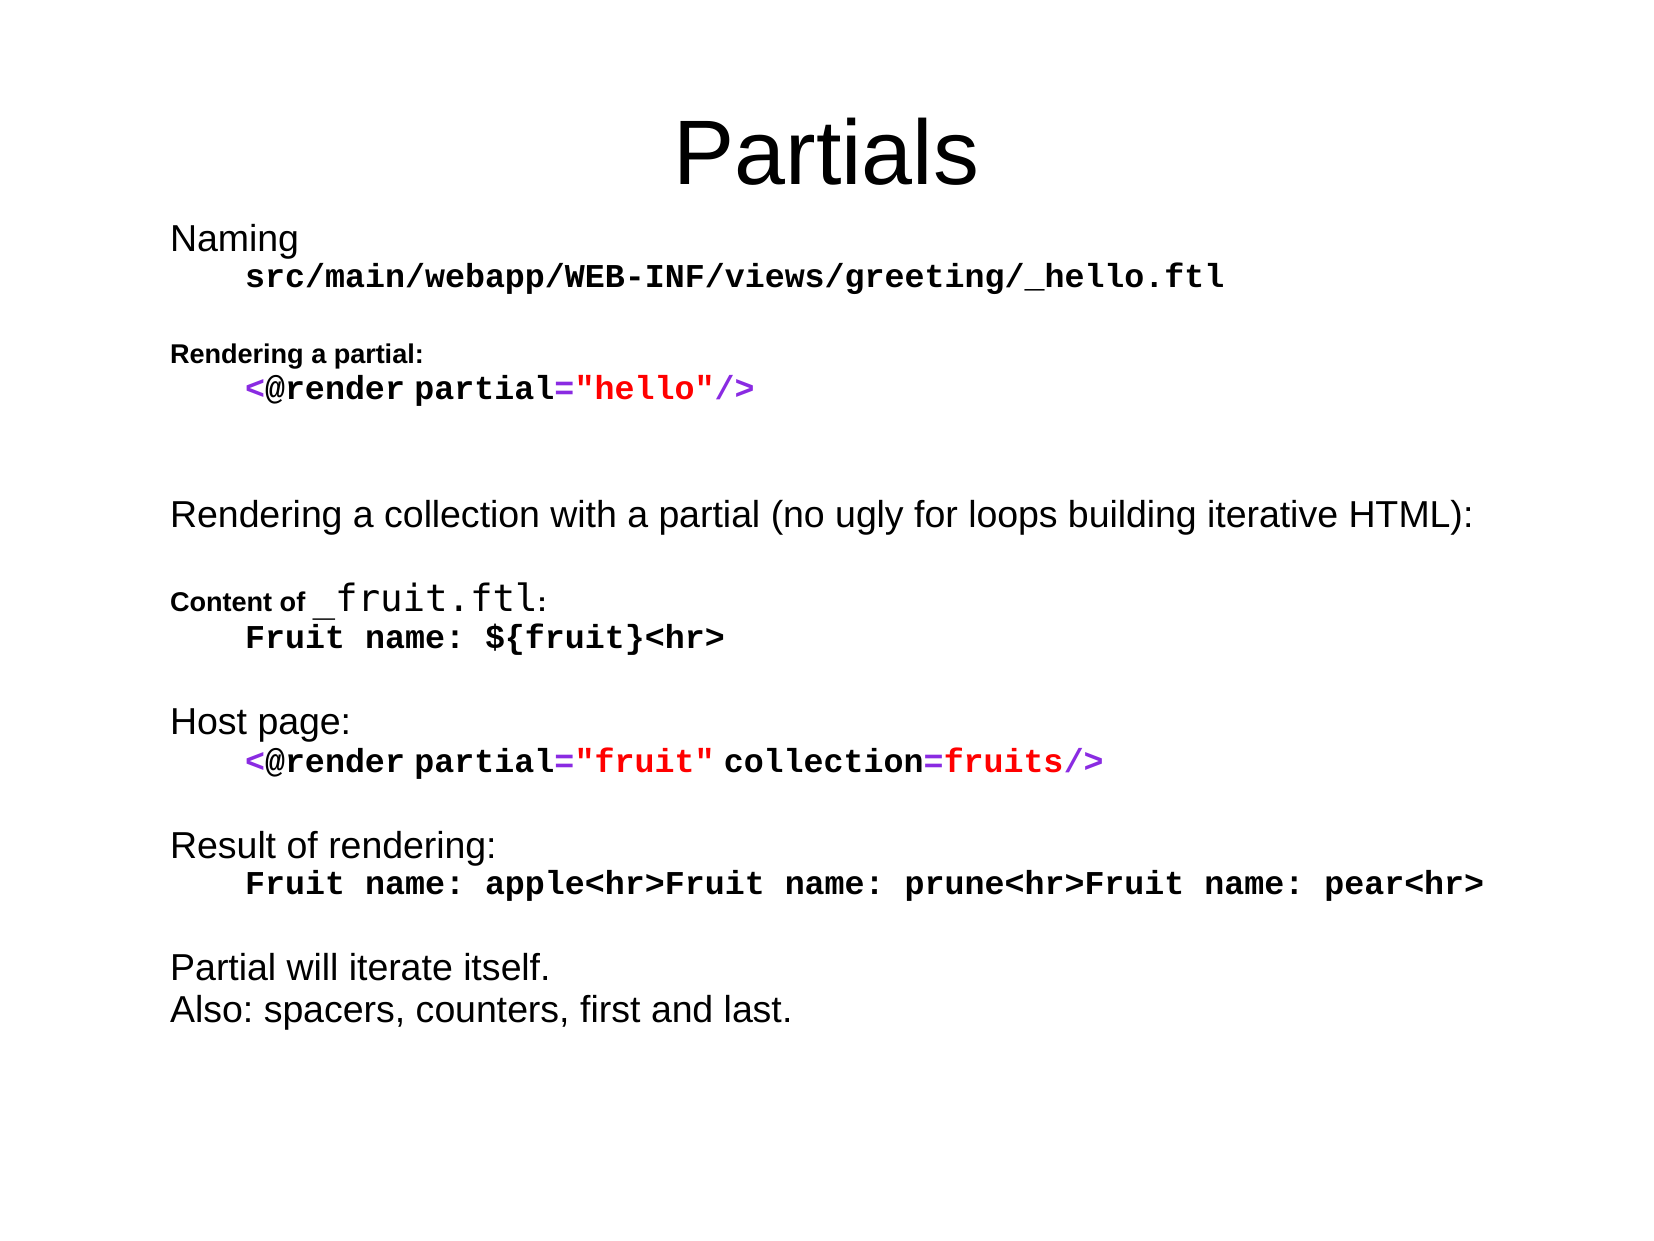

# Partials
Naming
	src/main/webapp/WEB-INF/views/greeting/_hello.ftl
Rendering a partial:
	<@render partial="hello"/>
Rendering a collection with a partial (no ugly for loops building iterative HTML):
Content of _fruit.ftl:
	Fruit name: ${fruit}<hr>
Host page:
	<@render partial="fruit" collection=fruits/>
Result of rendering:
	Fruit name: apple<hr>Fruit name: prune<hr>Fruit name: pear<hr>
Partial will iterate itself.
Also: spacers, counters, first and last.